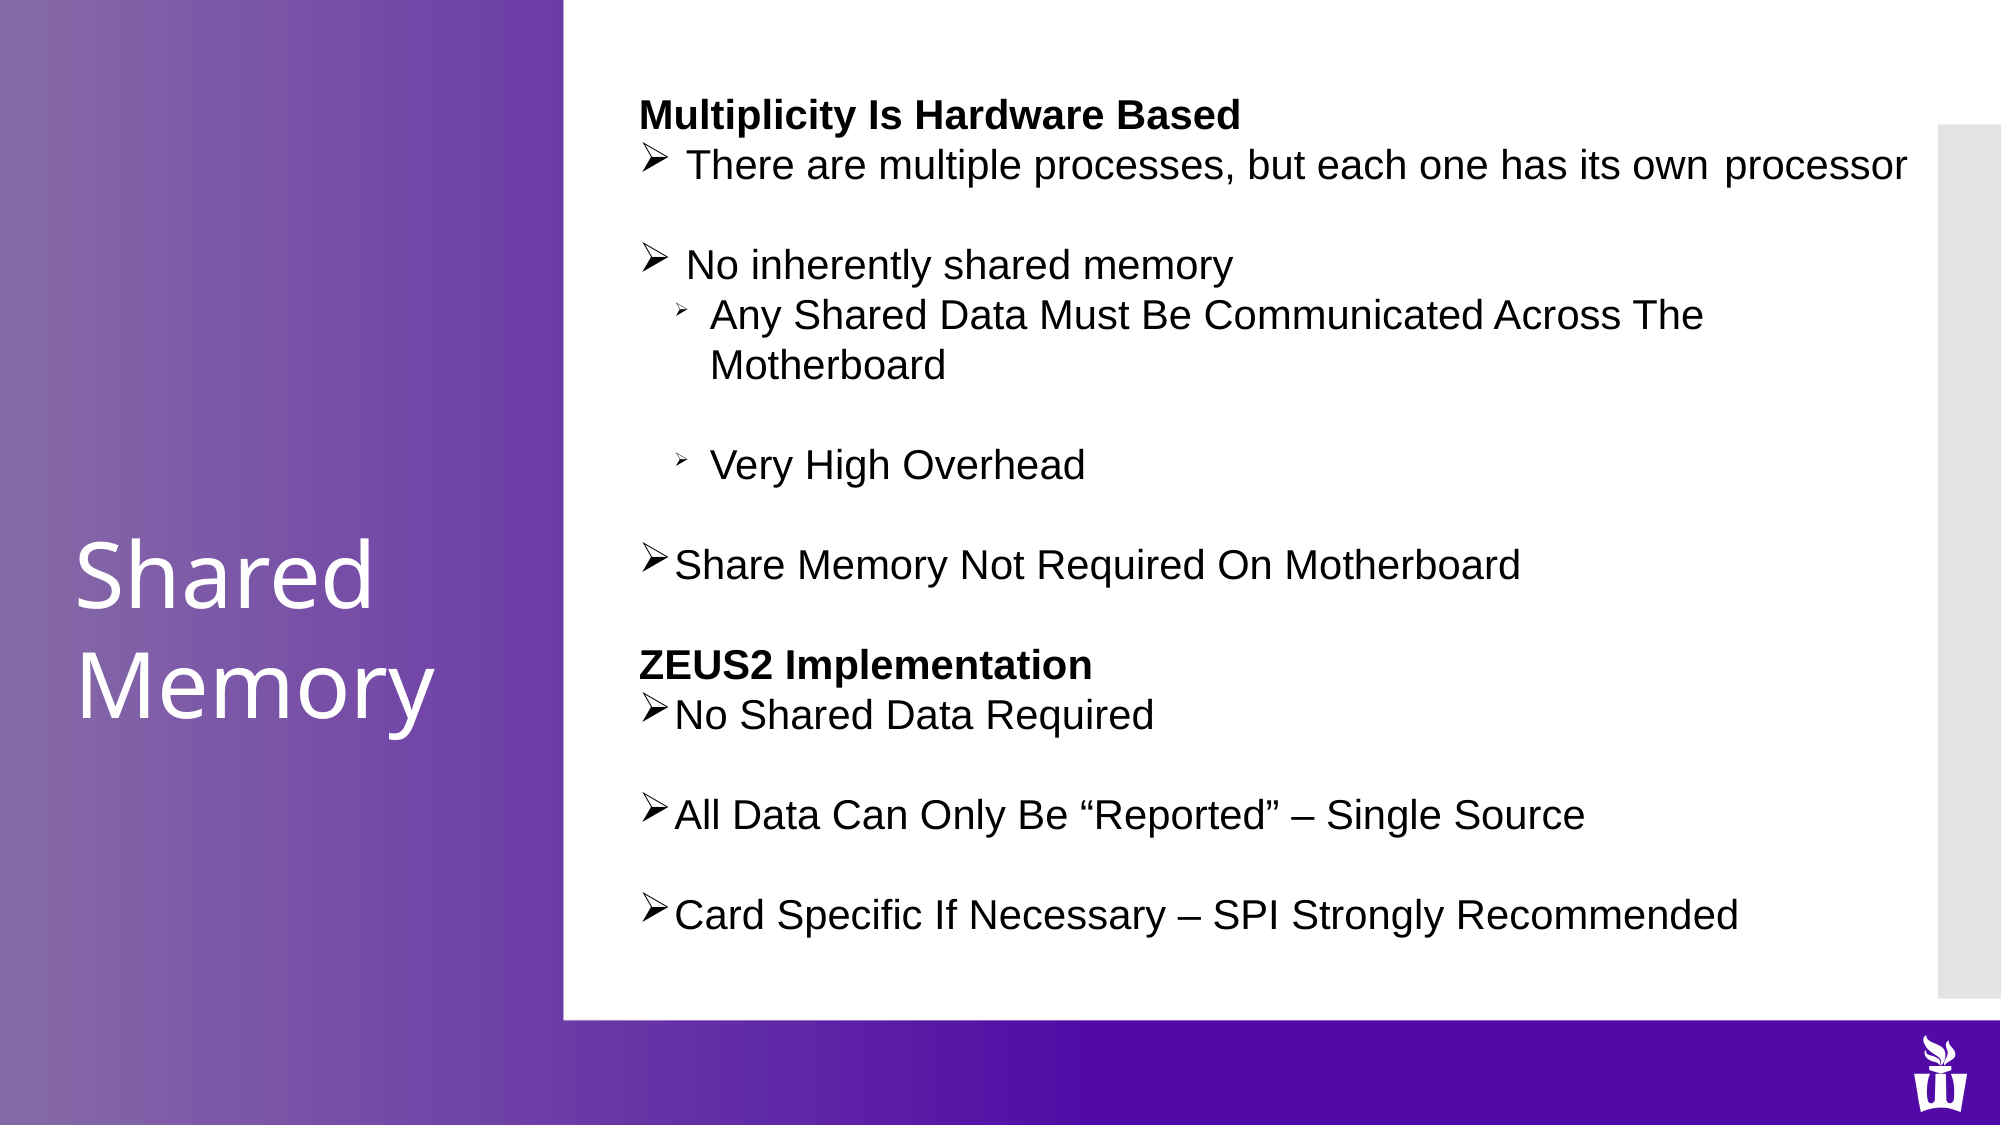

Multiplicity Is Hardware Based
 There are multiple processes, but each one has its own 	processor
 No inherently shared memory
Any Shared Data Must Be Communicated Across The Motherboard
Very High Overhead
Share Memory Not Required On Motherboard
ZEUS2 Implementation
No Shared Data Required
All Data Can Only Be “Reported” – Single Source
Card Specific If Necessary – SPI Strongly Recommended
Shared
Memory